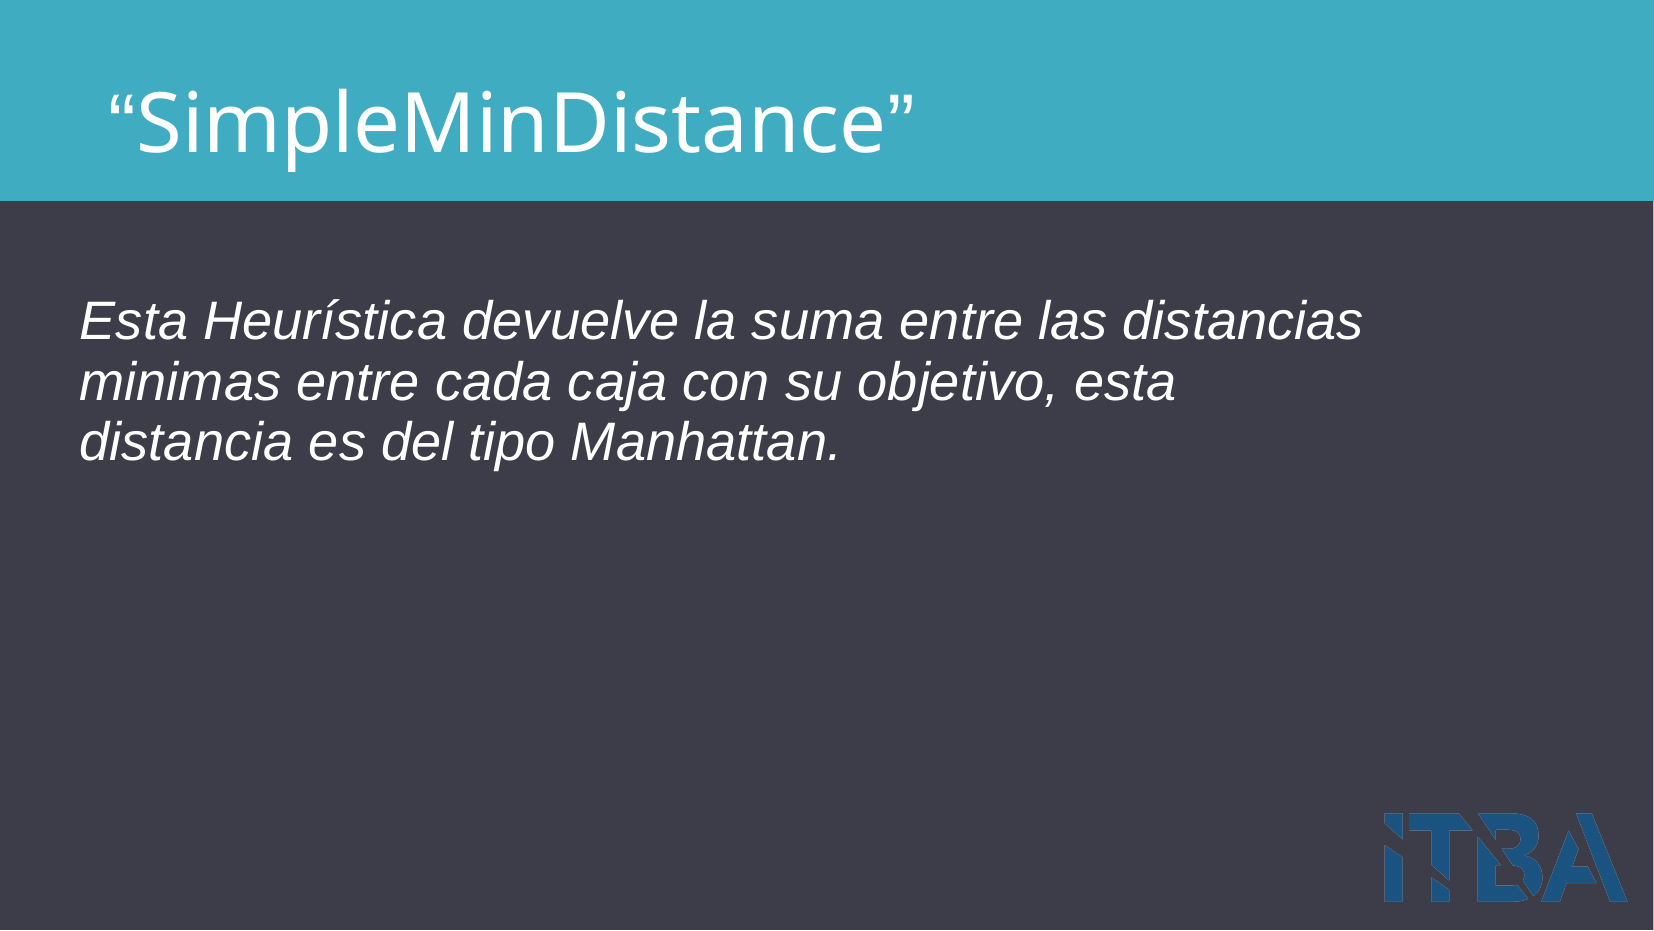

“SimpleMinDistance”
Esta Heurística devuelve la suma entre las distancias minimas entre cada caja con su objetivo, esta distancia es del tipo Manhattan.